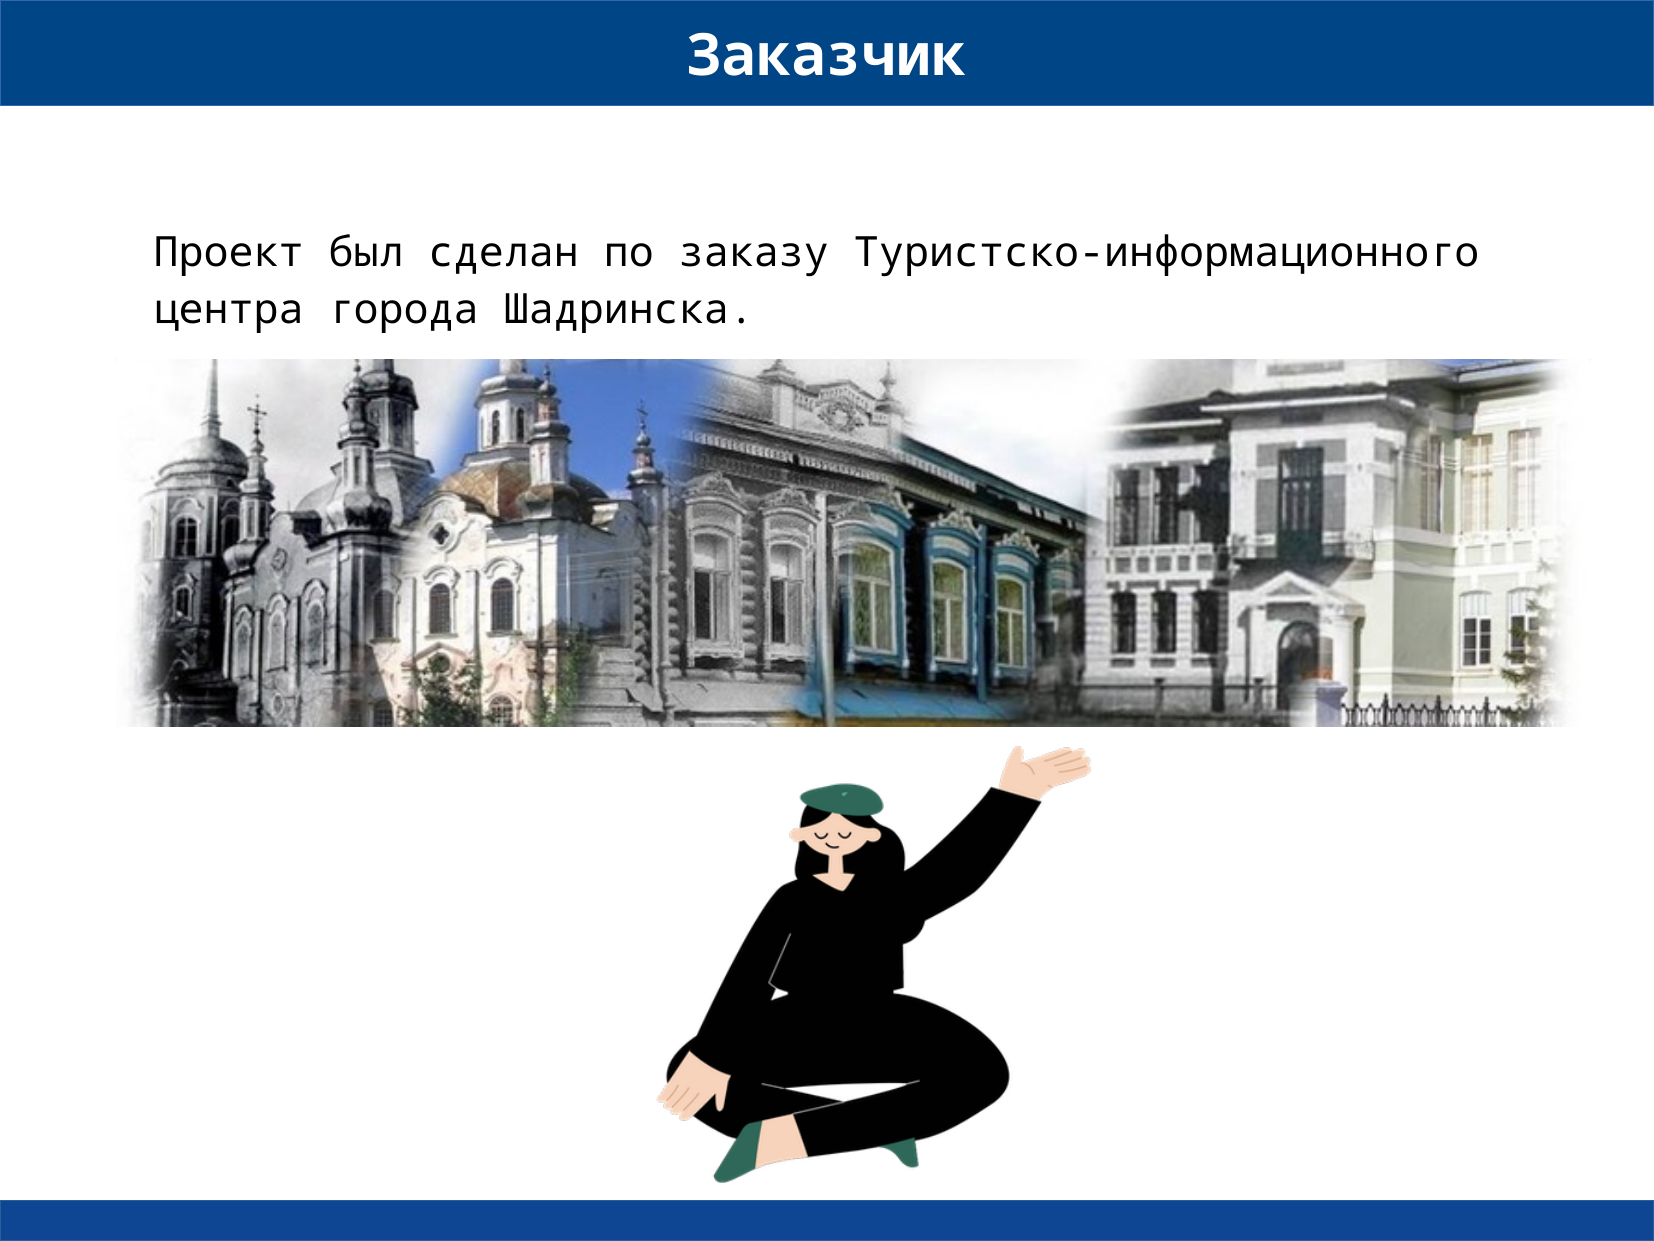

# Заказчик
Проект был сделан по заказу Туристско-информационного центра города Шадринска.
Your name here (insert->page number)
4